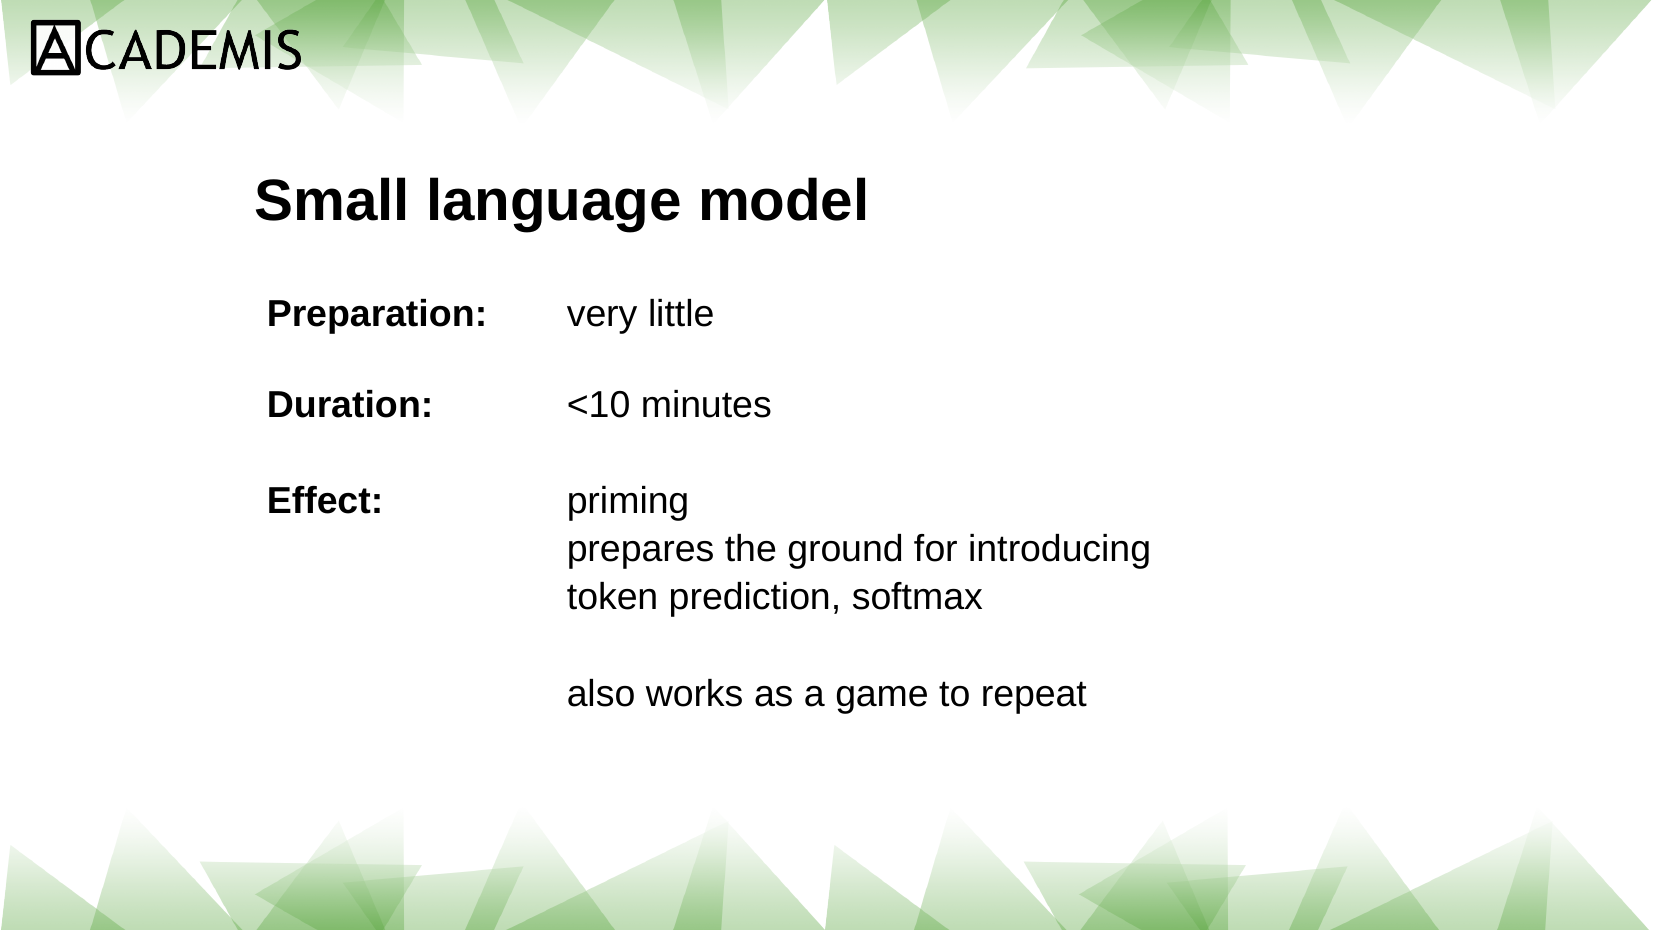

# Small language model
Preparation: 	very little
Duration:		<10 minutes
Effect:			priming
				prepares the ground for introducing
				token prediction, softmax
				also works as a game to repeat